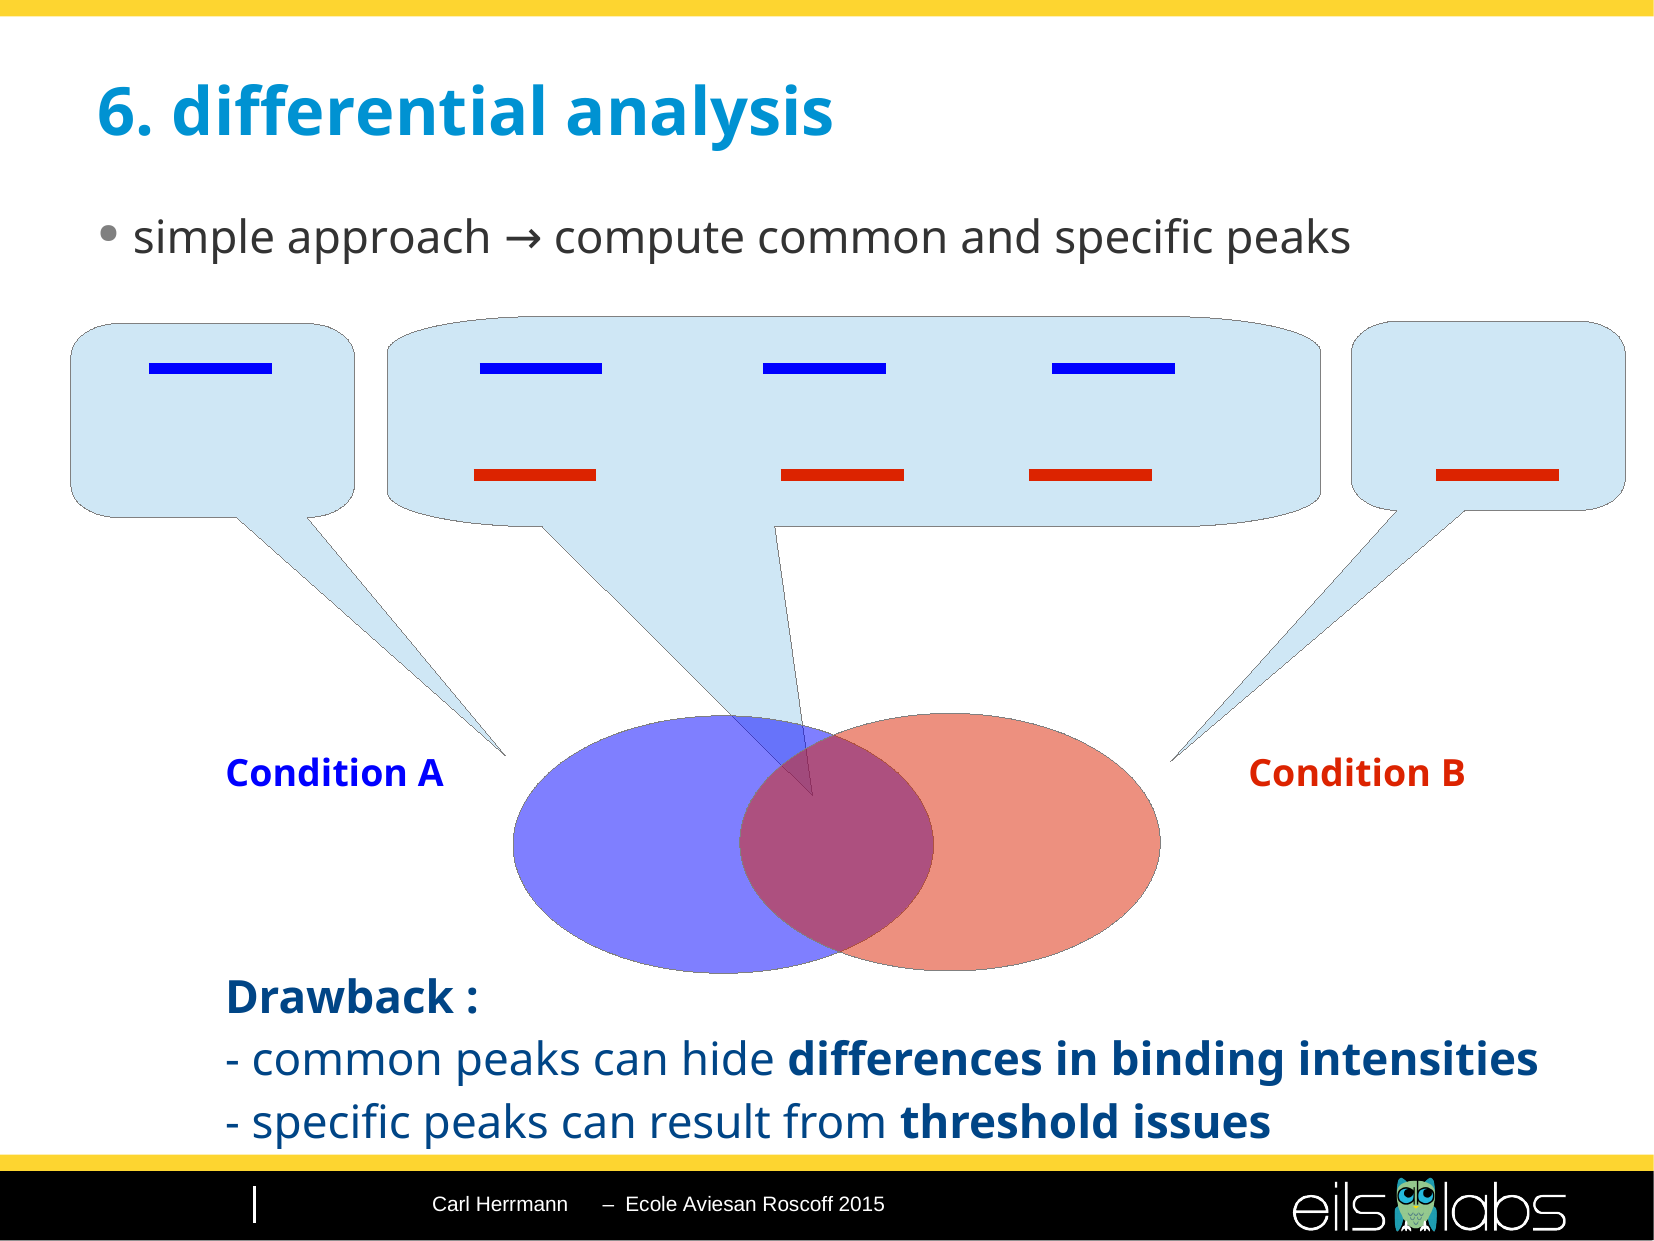

# 6. differential analysis
simple approach → compute common and specific peaks
Condition B
Condition A
Drawback :
- common peaks can hide differences in binding intensities
- specific peaks can result from threshold issues